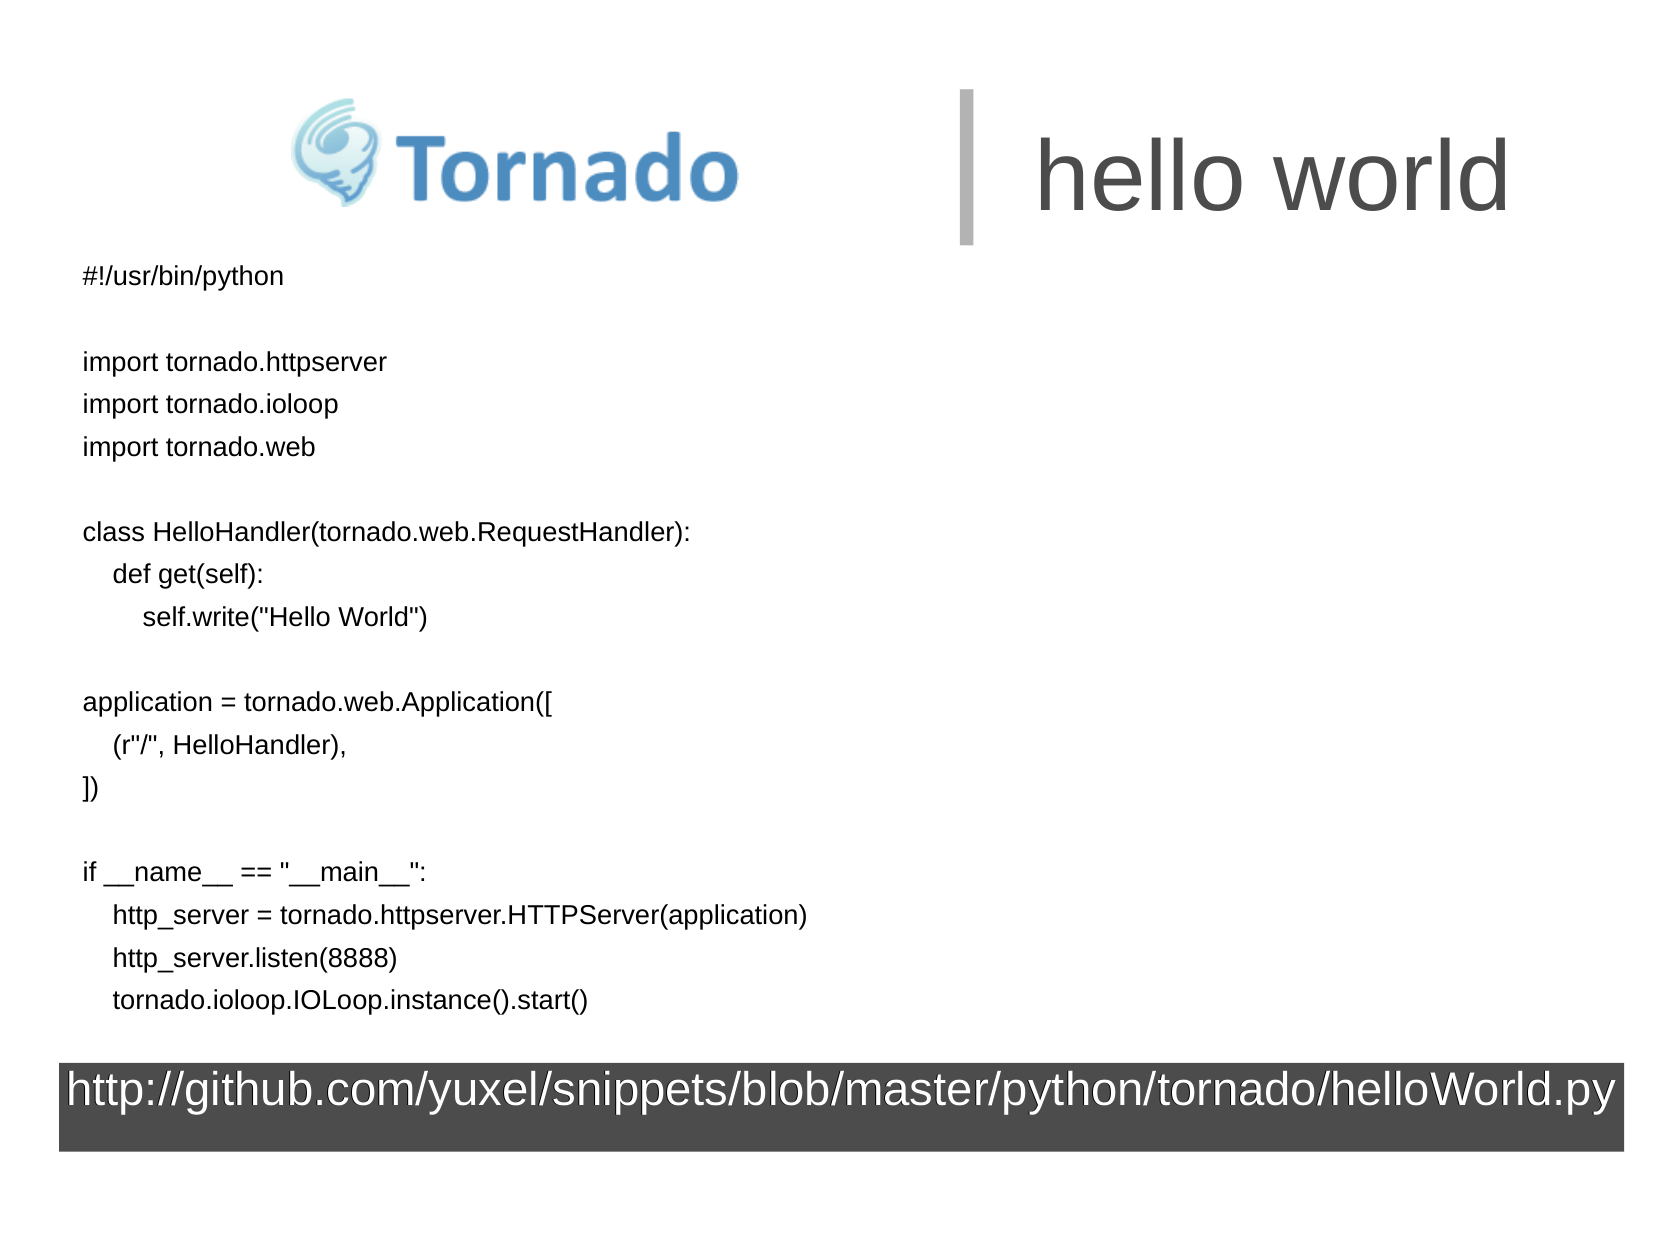

#
| hello world
#!/usr/bin/python
import tornado.httpserver
import tornado.ioloop
import tornado.web
class HelloHandler(tornado.web.RequestHandler):
 def get(self):
 self.write("Hello World")
application = tornado.web.Application([
 (r"/", HelloHandler),
])
if __name__ == "__main__":
 http_server = tornado.httpserver.HTTPServer(application)
 http_server.listen(8888)
 tornado.ioloop.IOLoop.instance().start()
http://github.com/yuxel/snippets/blob/master/python/tornado/helloWorld.py